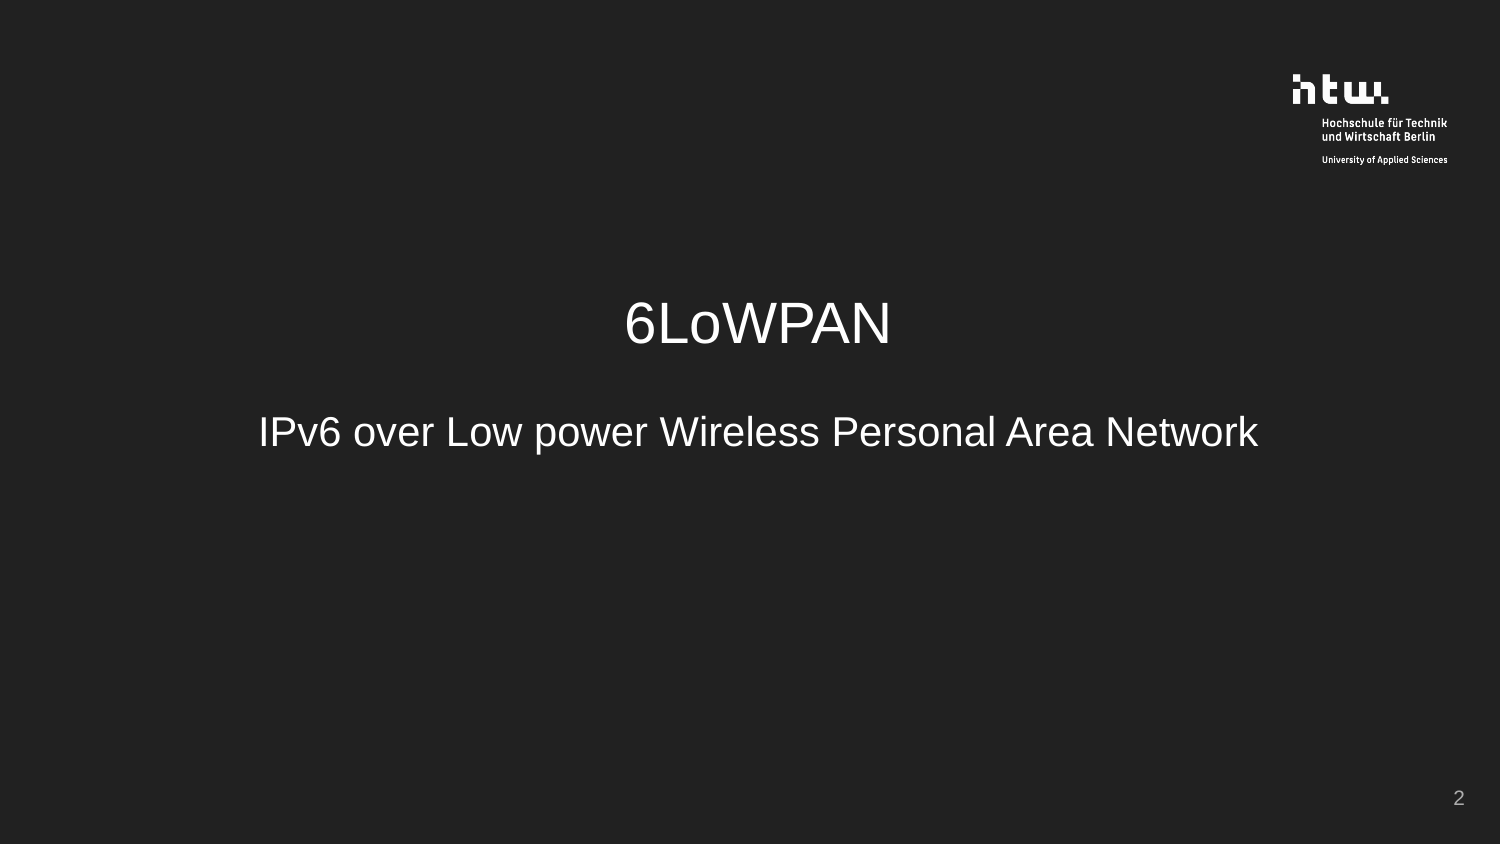

# 6LoWPAN IPv6 over Low power Wireless Personal Area Network